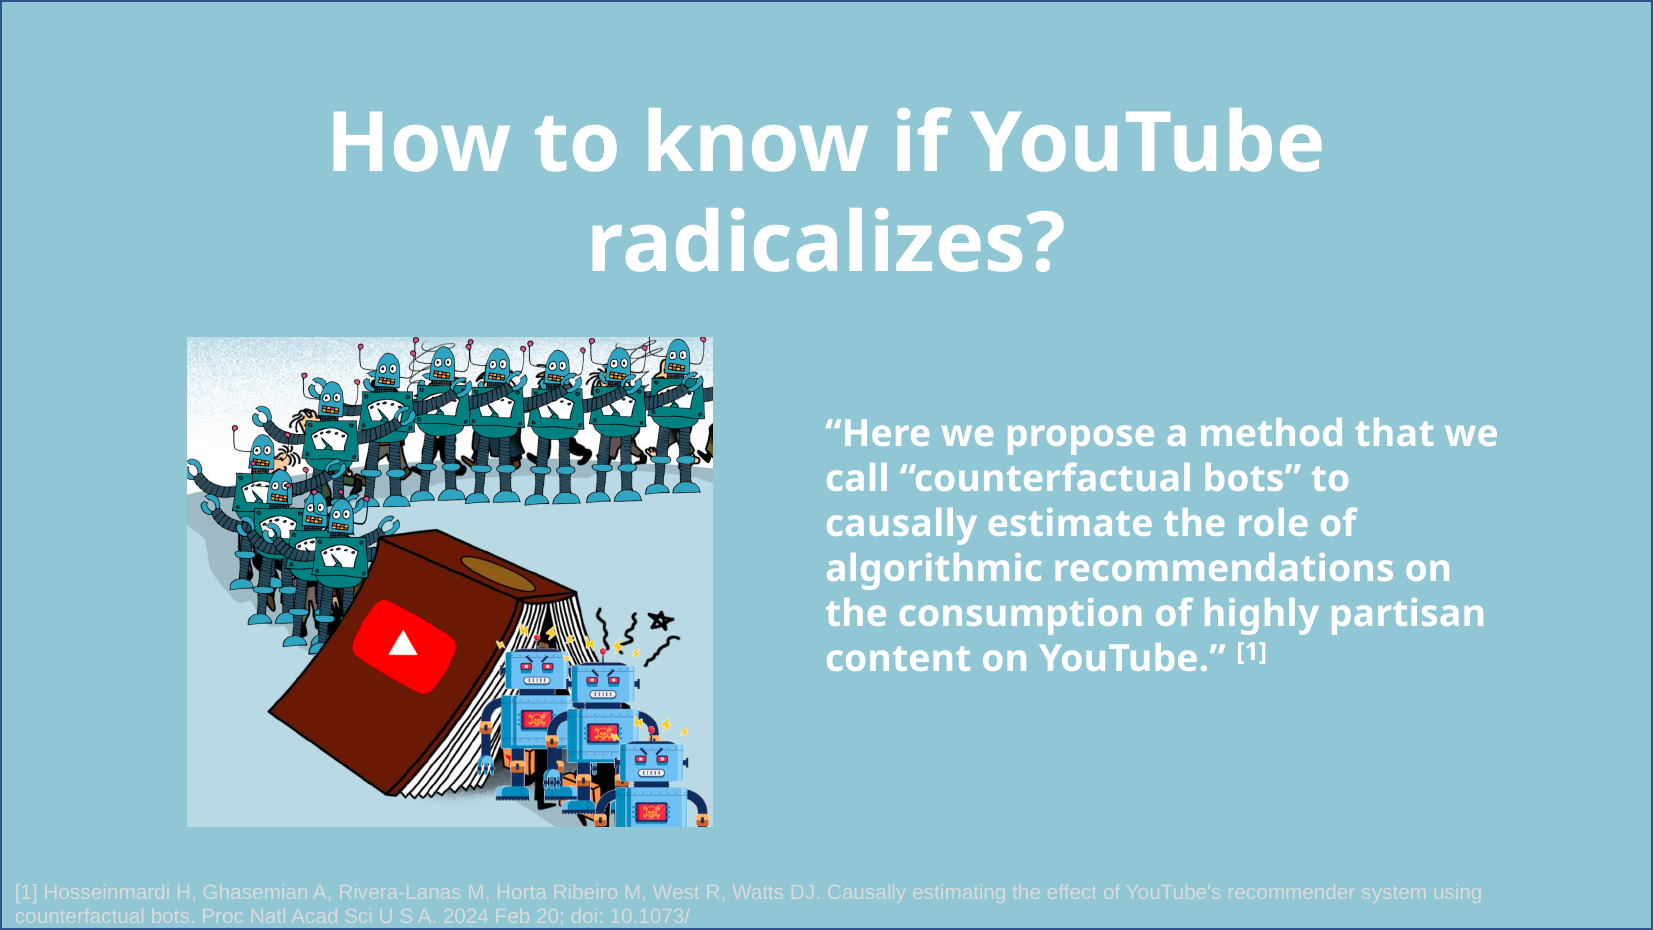

# How to know if YouTube radicalizes?
“Here we propose a method that we
call “counterfactual bots” to causally estimate the role of algorithmic recommendations on the consumption of highly partisan content on YouTube.” [1]
[1] Hosseinmardi H, Ghasemian A, Rivera-Lanas M, Horta Ribeiro M, West R, Watts DJ. Causally estimating the effect of YouTube's recommender system using counterfactual bots. Proc Natl Acad Sci U S A. 2024 Feb 20; doi: 10.1073/